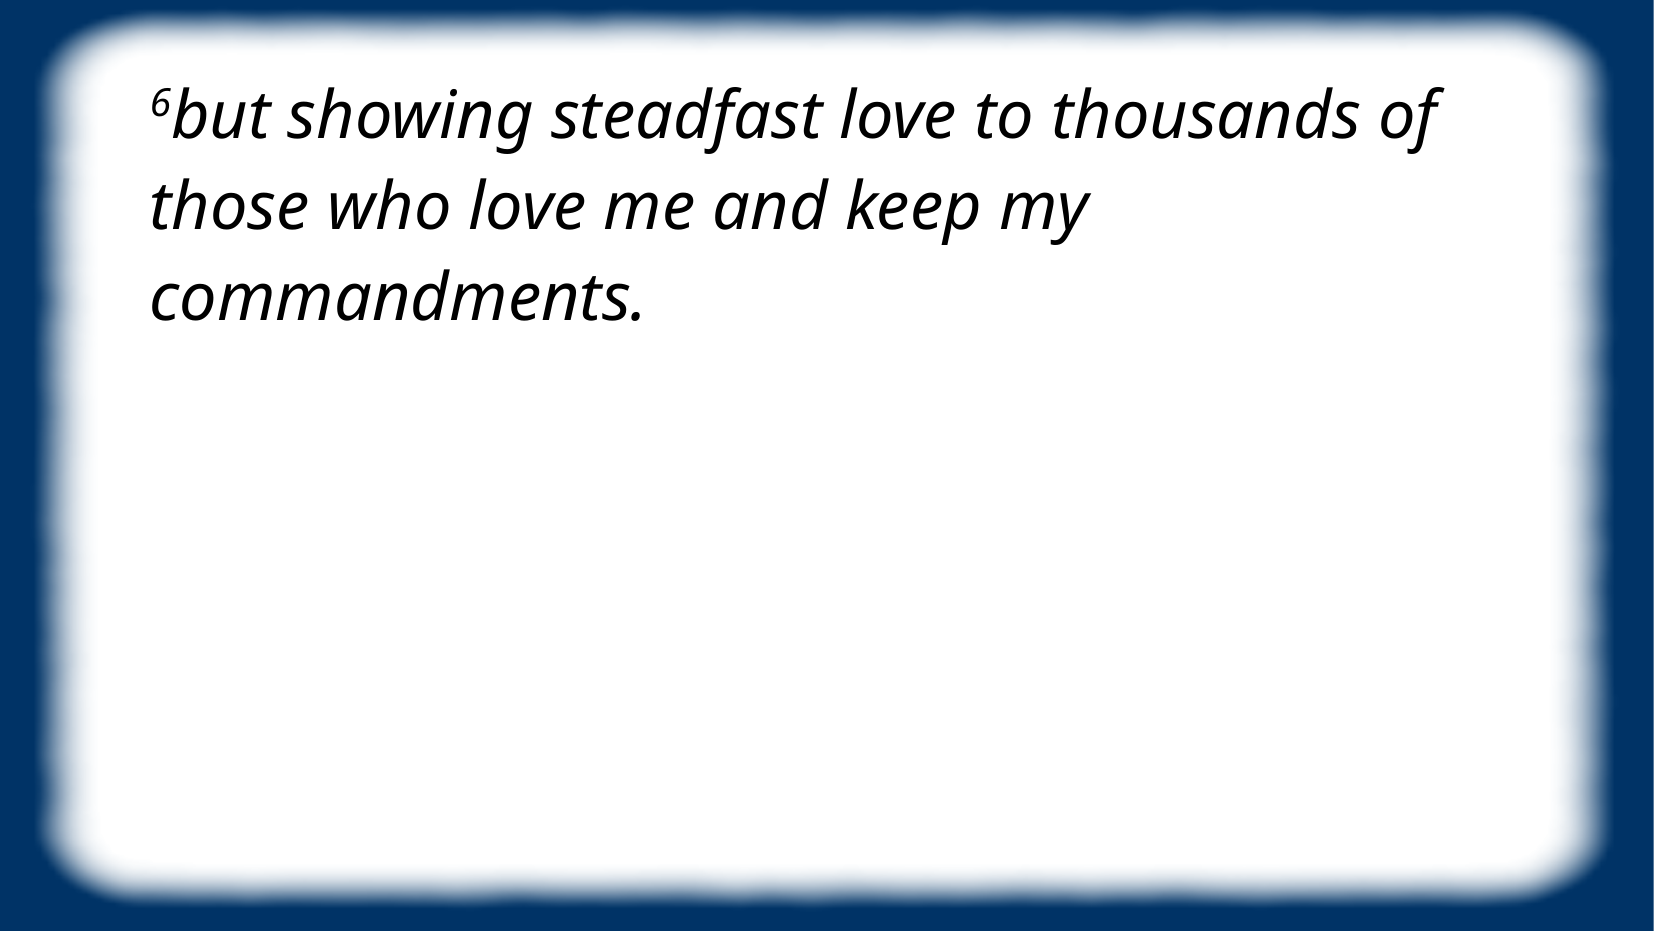

6but showing steadfast love to thousands of
those who love me and keep my commandments.